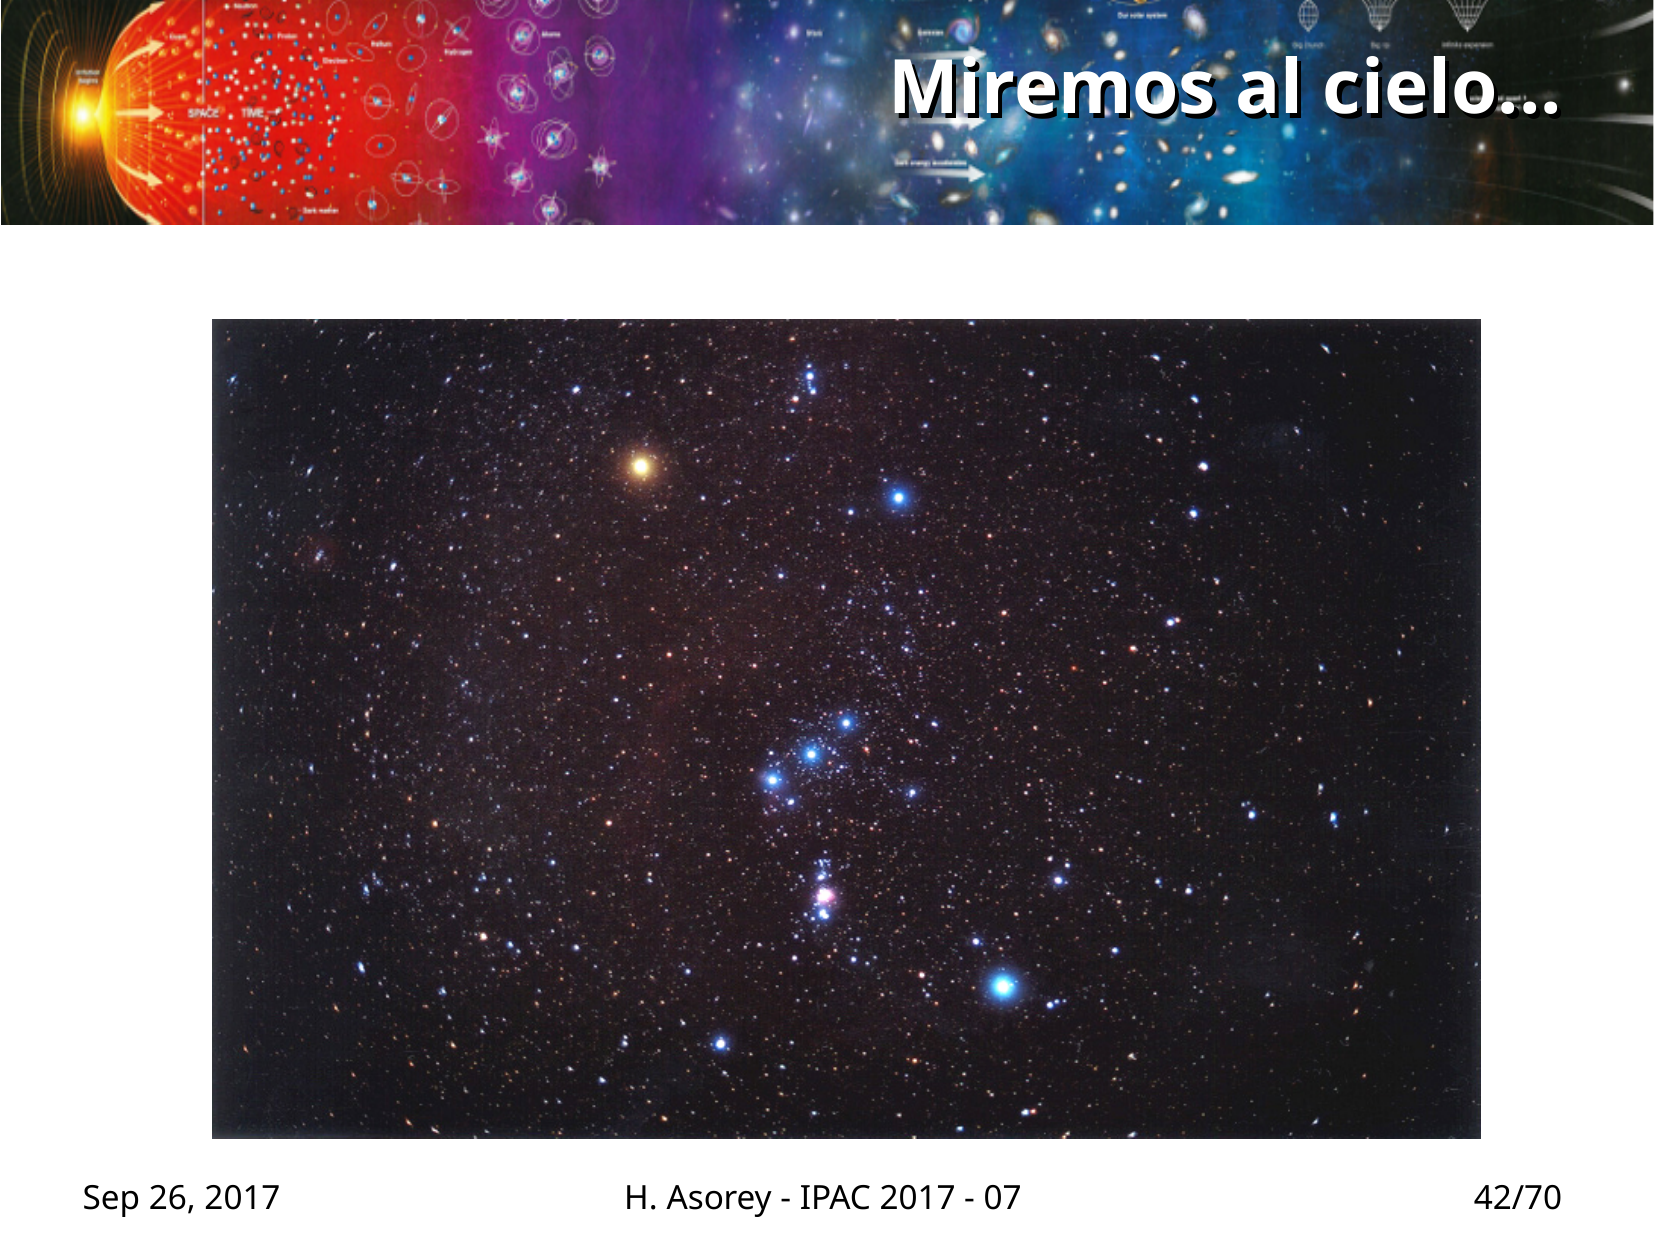

# Miremos al cielo...
Sep 26, 2017
H. Asorey - IPAC 2017 - 07
42